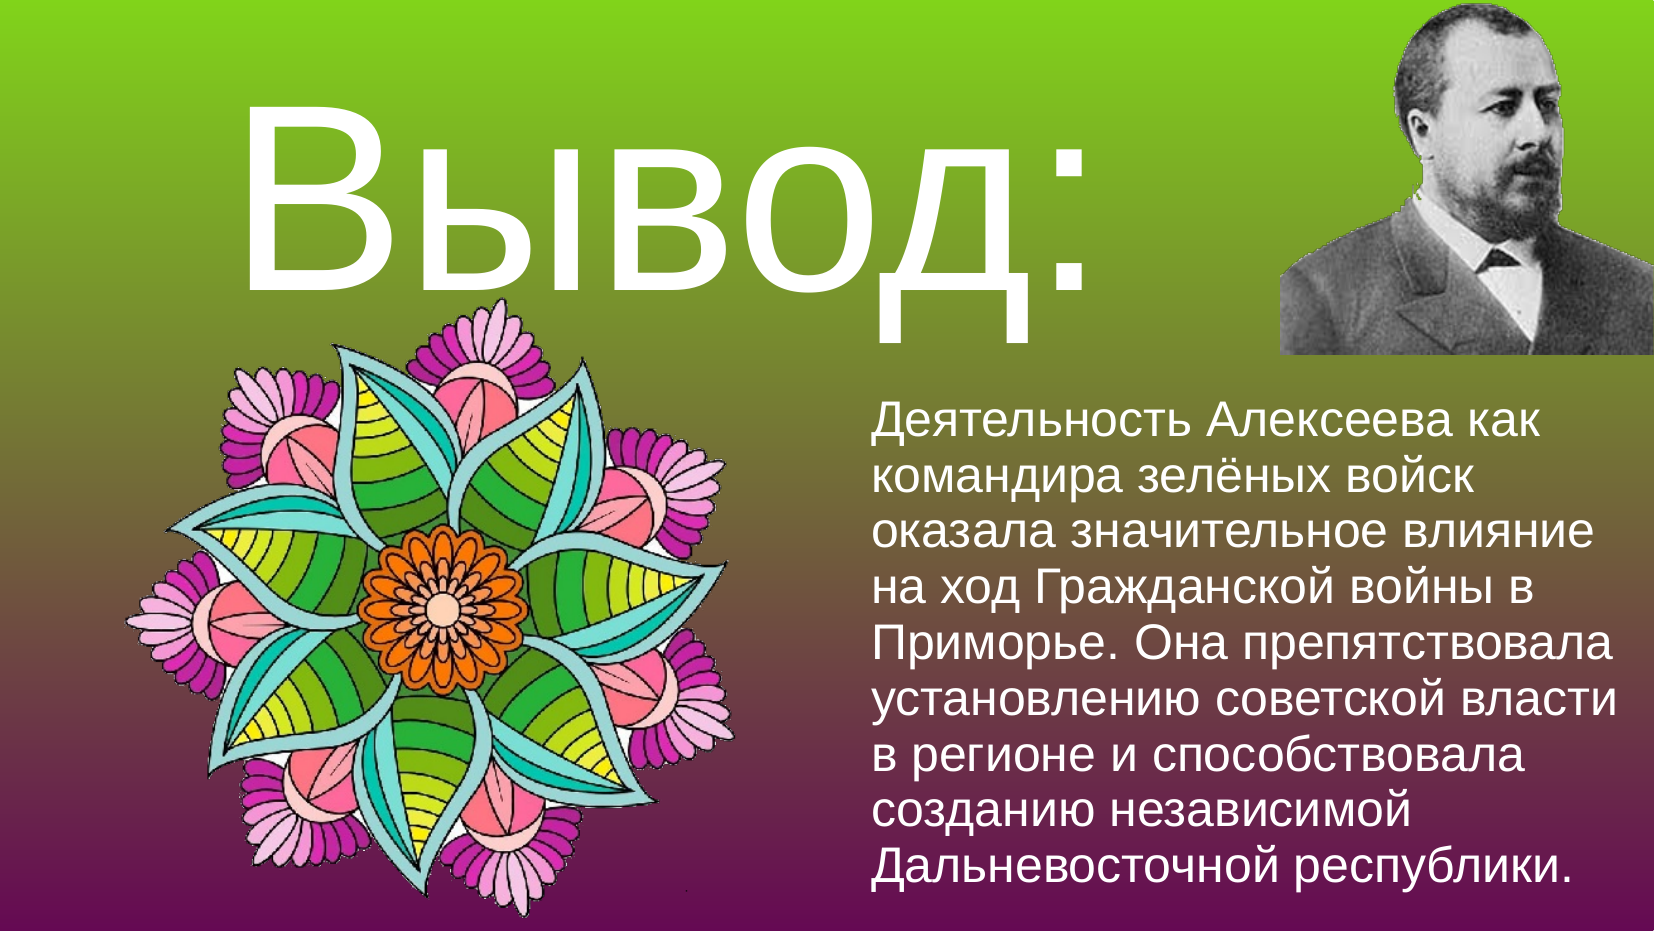

Вывод:
Деятельность Алексеева как командира зелёных войск оказала значительное влияние на ход Гражданской войны в Приморье. Она препятствовала установлению советской власти в регионе и способствовала созданию независимой Дальневосточной республики.